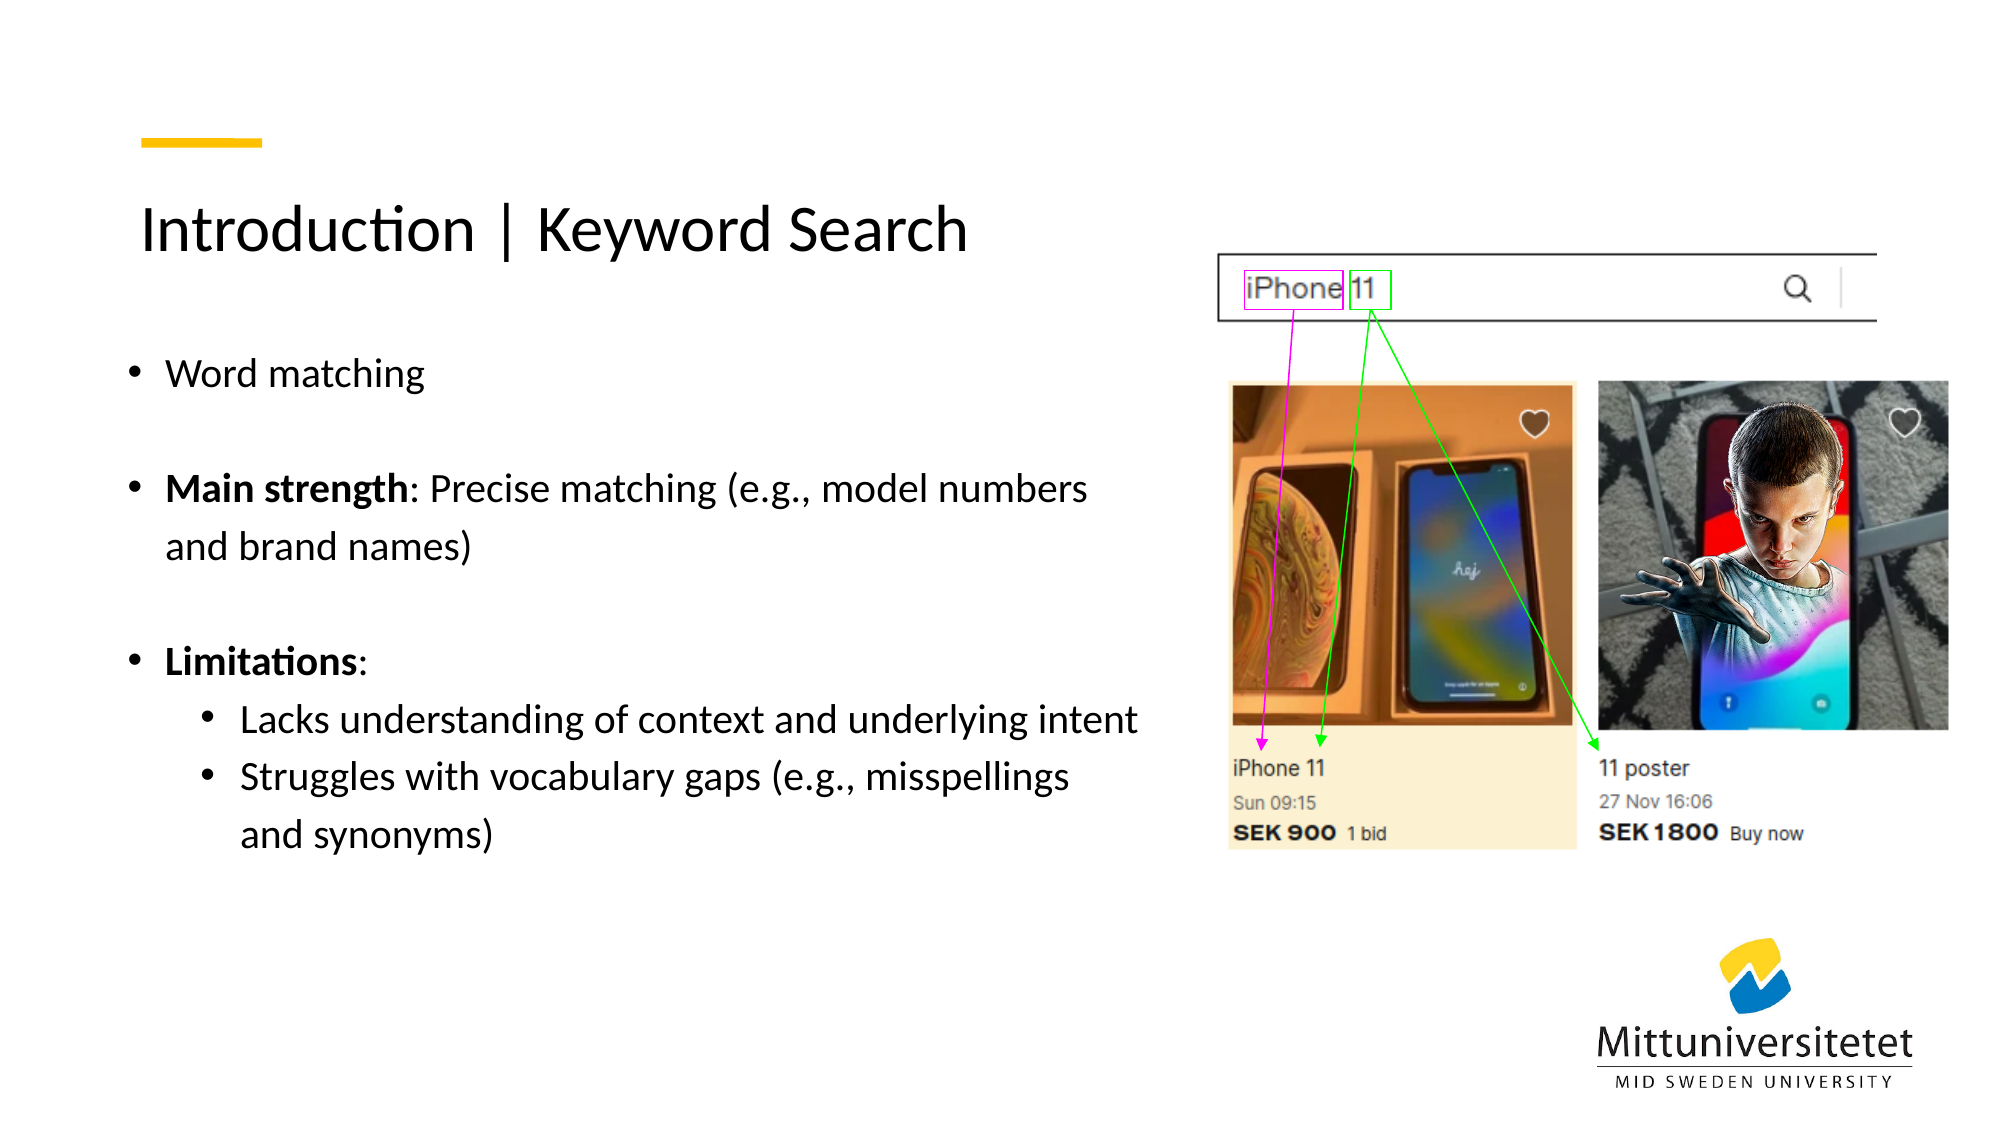

# Introduction | Keyword Search
Word matching
Main strength: Precise matching (e.g., model numbers and brand names)
Limitations:
Lacks understanding of context and underlying intent
Struggles with vocabulary gaps (e.g., misspellings and synonyms)